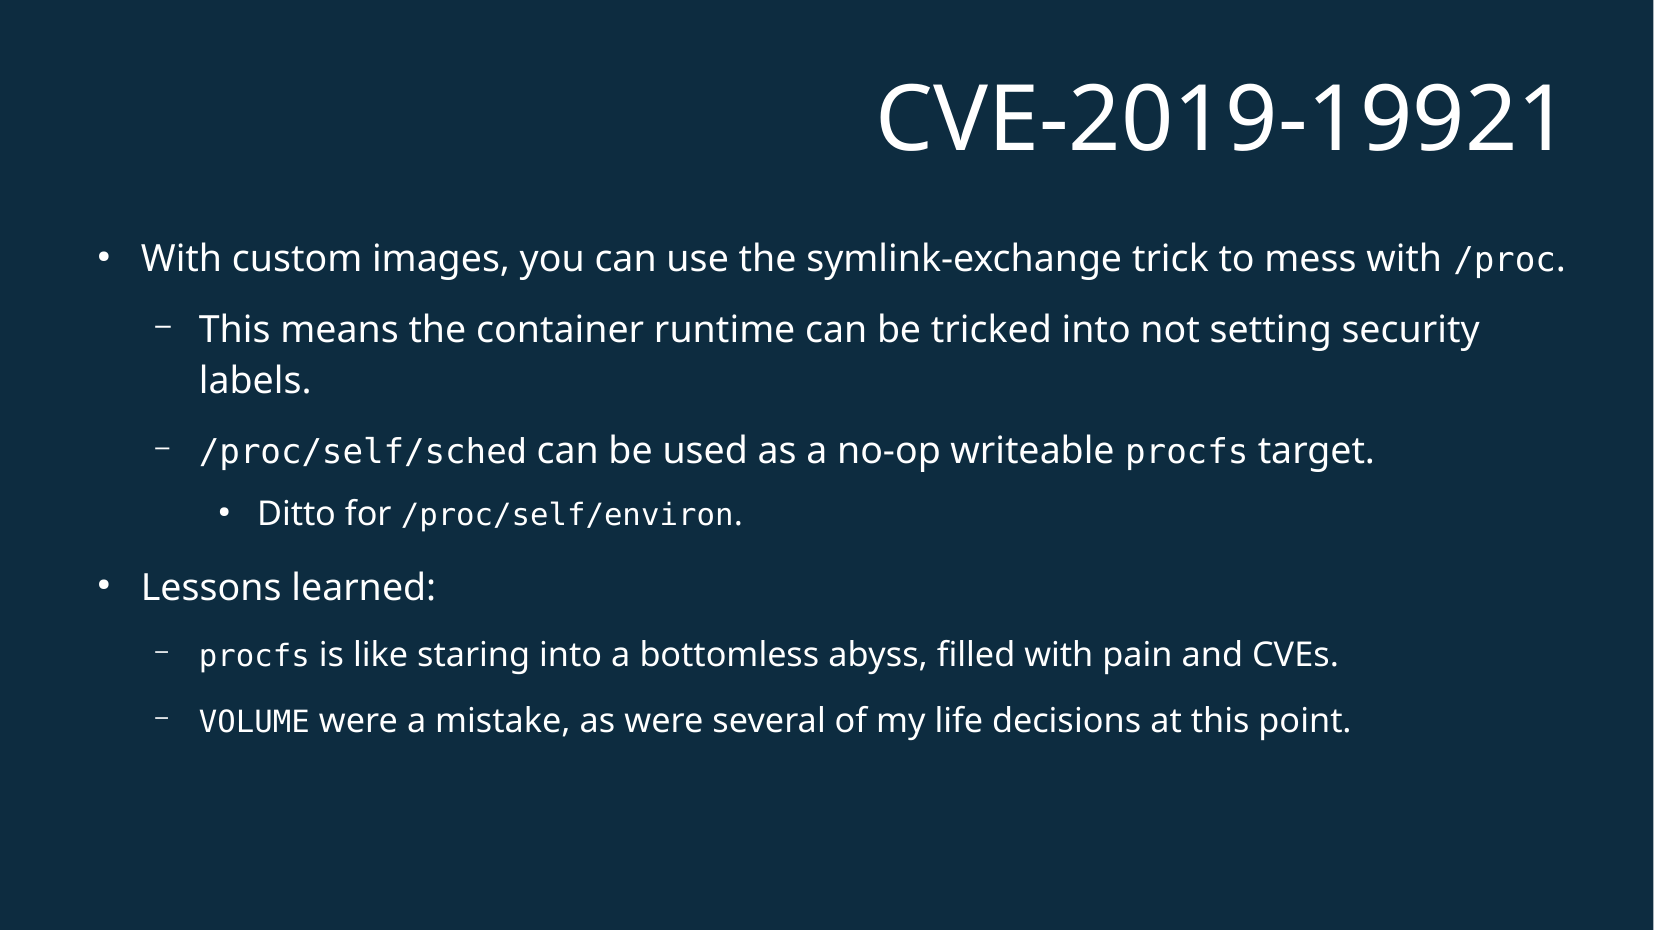

# CVE-2019-19921
With custom images, you can use the symlink-exchange trick to mess with /proc.
This means the container runtime can be tricked into not setting security labels.
/proc/self/sched can be used as a no-op writeable procfs target.
Ditto for /proc/self/environ.
Lessons learned:
procfs is like staring into a bottomless abyss, filled with pain and CVEs.
VOLUME were a mistake, as were several of my life decisions at this point.